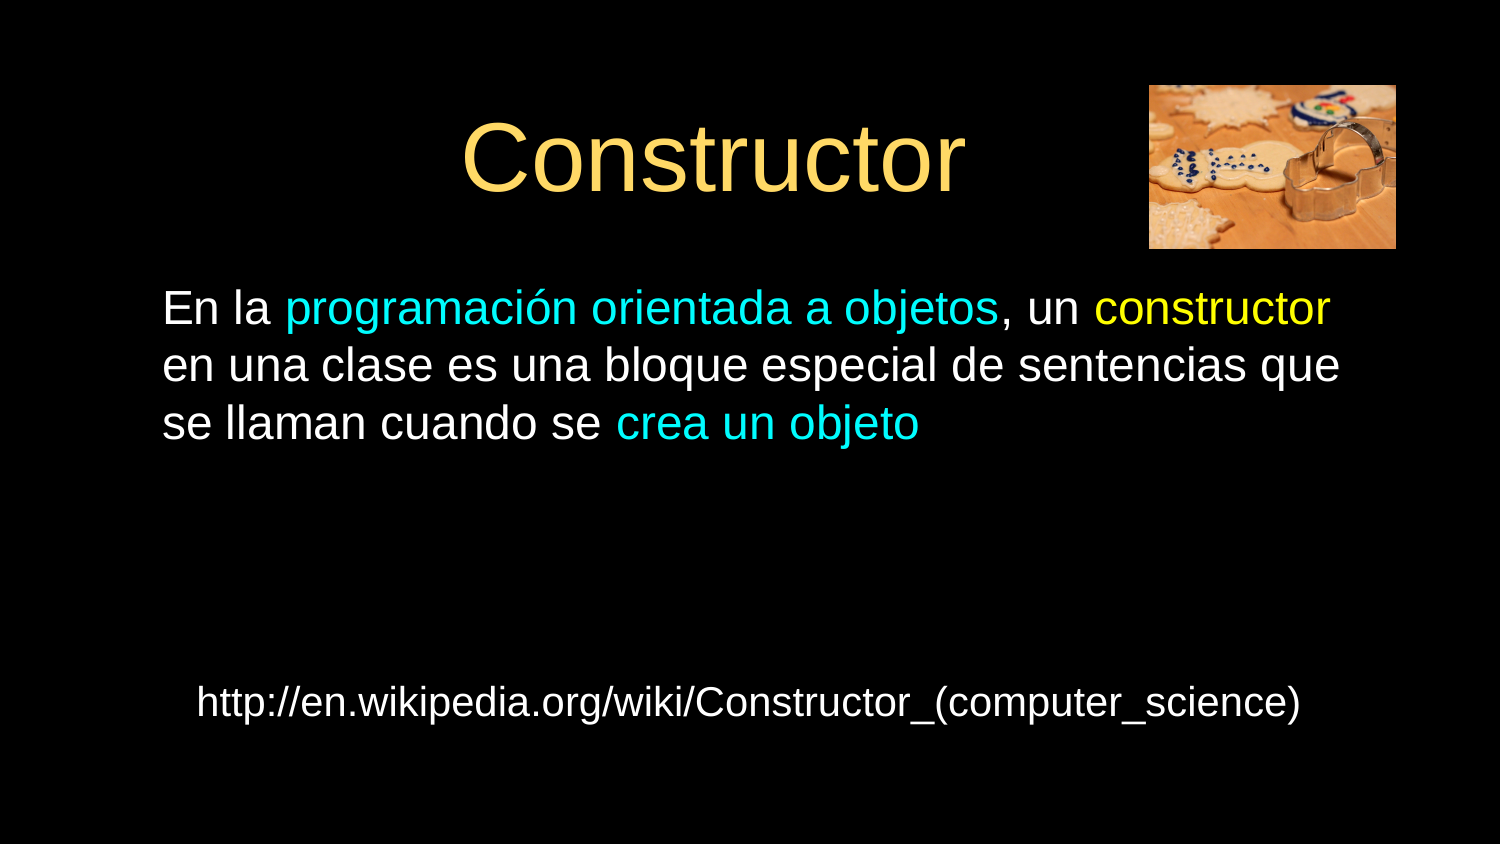

# Constructor
En la programación orientada a objetos, un constructor en una clase es una bloque especial de sentencias que se llaman cuando se crea un objeto
http://en.wikipedia.org/wiki/Constructor_(computer_science)